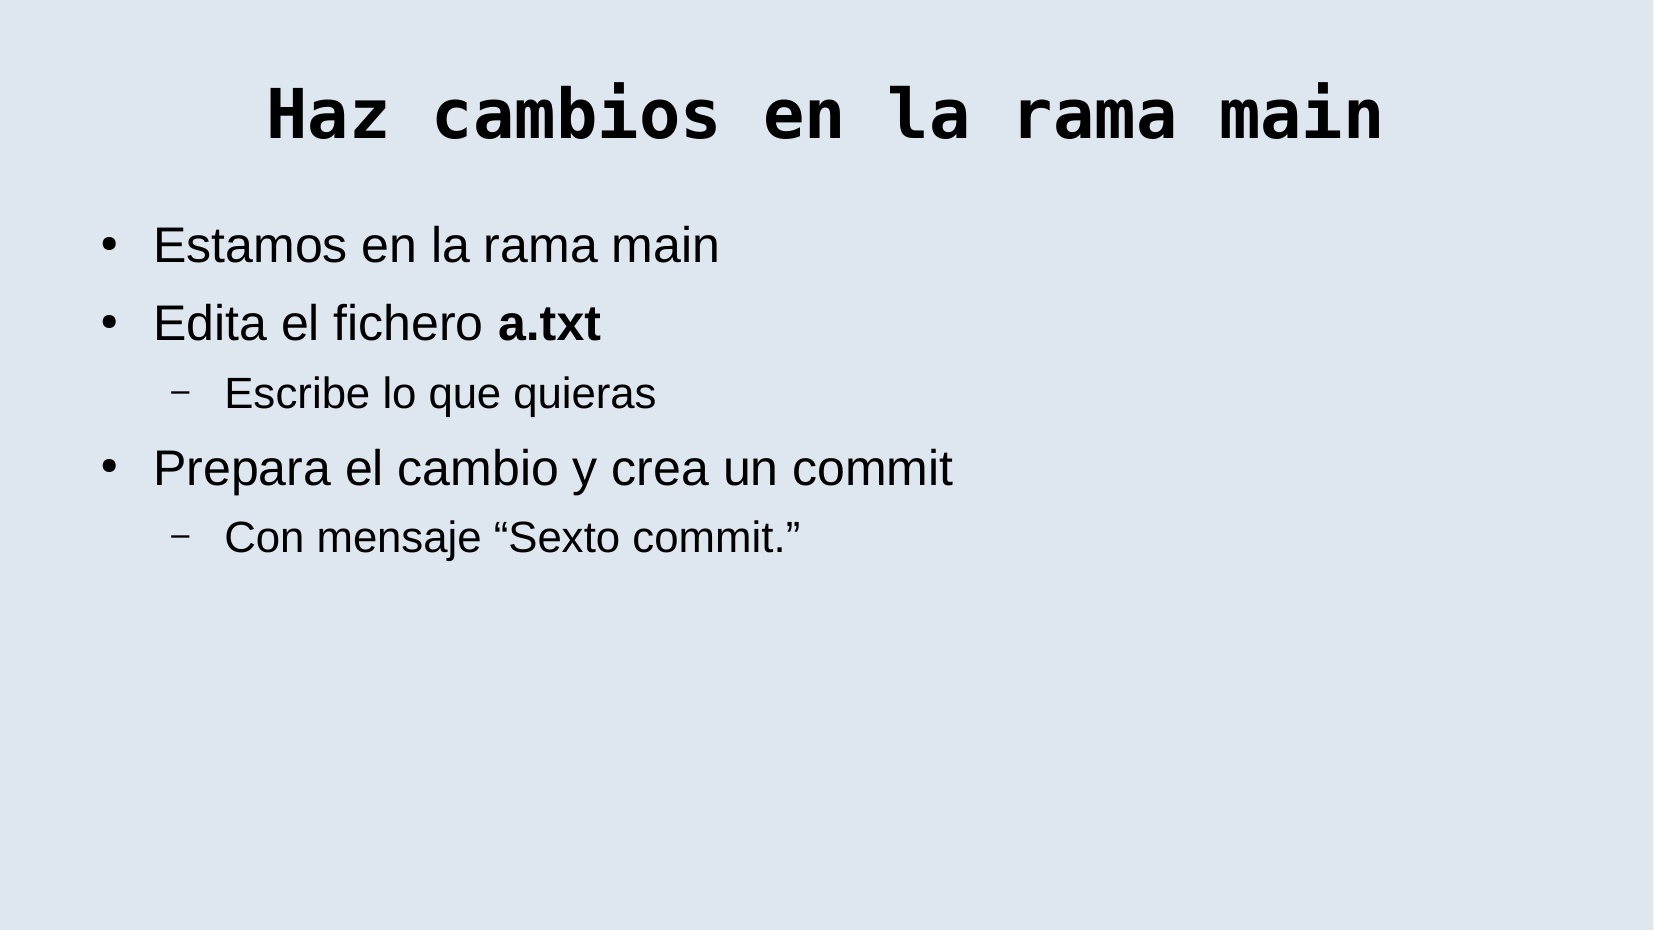

# Haz cambios en la rama main
Estamos en la rama main
Edita el fichero a.txt
Escribe lo que quieras
Prepara el cambio y crea un commit
Con mensaje “Sexto commit.”